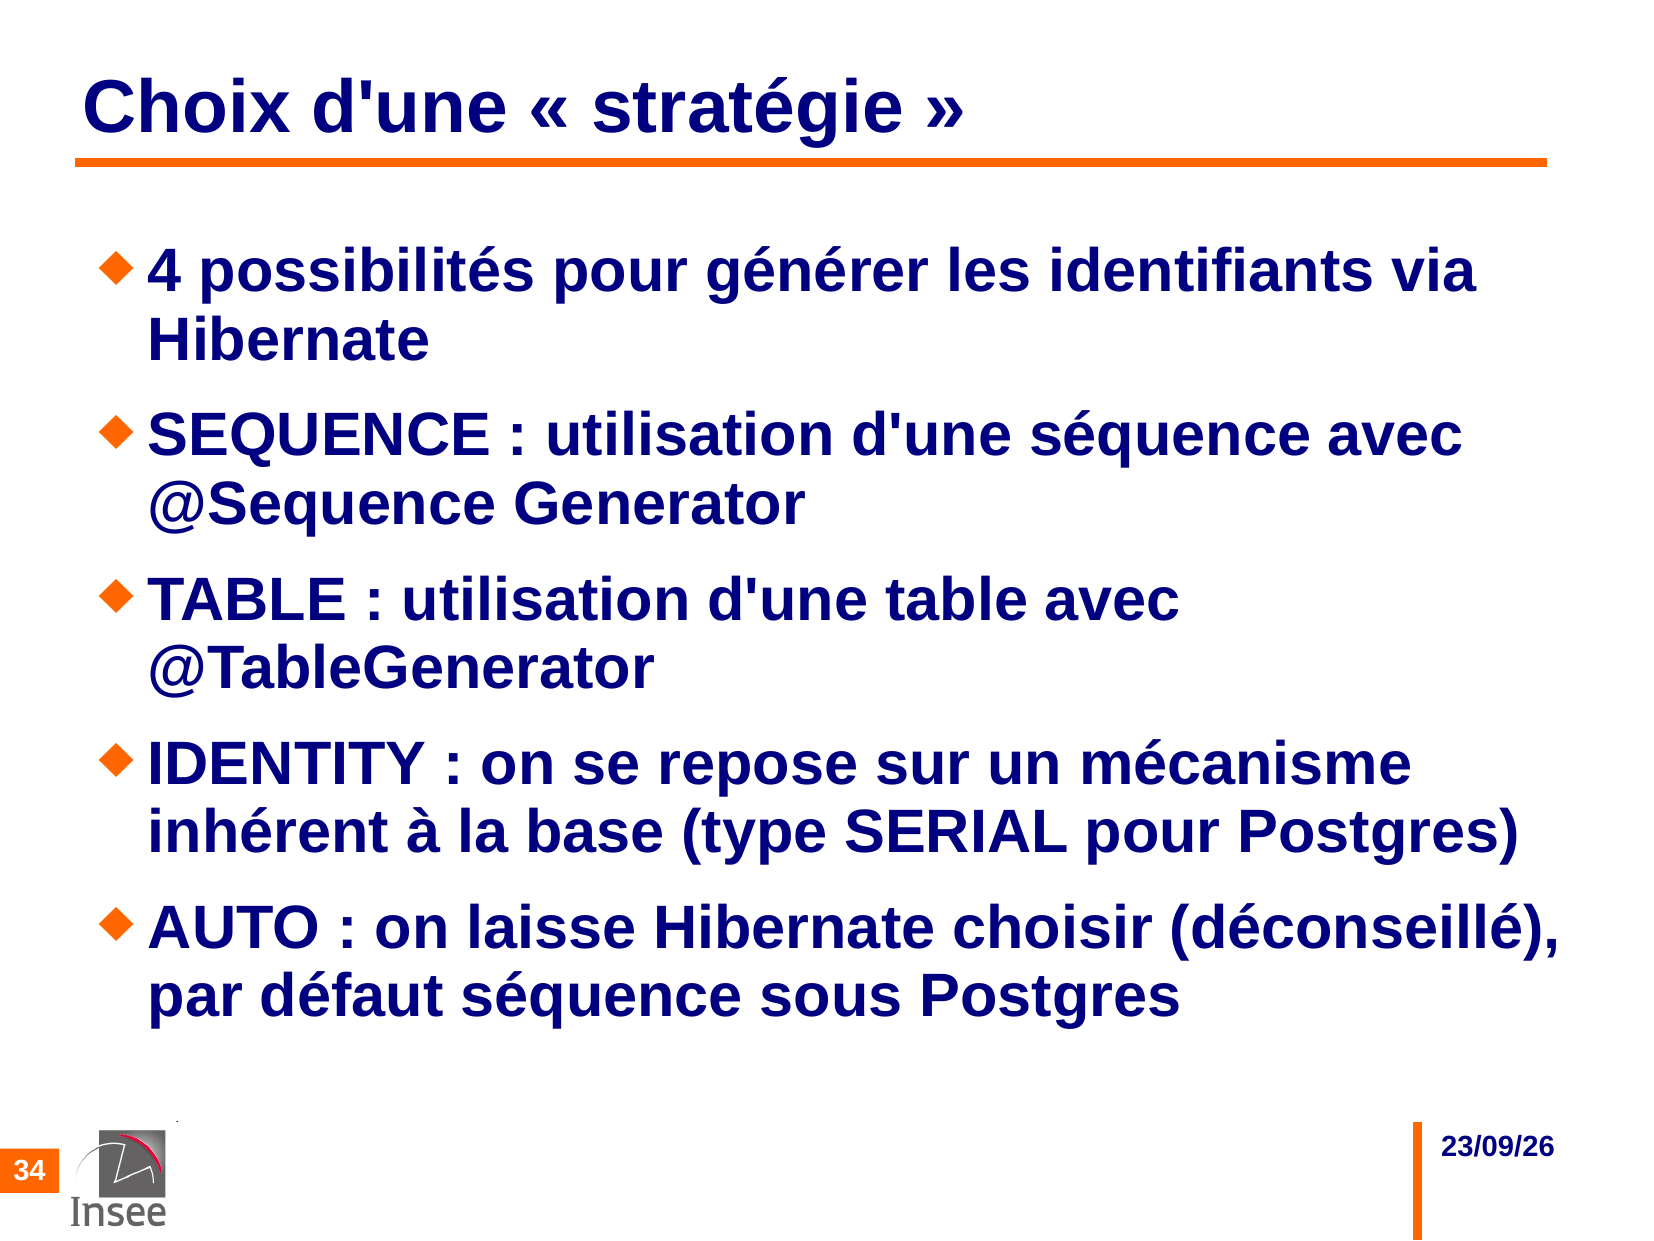

# Choix d'une « stratégie »
4 possibilités pour générer les identifiants via Hibernate
SEQUENCE : utilisation d'une séquence avec @Sequence Generator
TABLE : utilisation d'une table avec @TableGenerator
IDENTITY : on se repose sur un mécanisme inhérent à la base (type SERIAL pour Postgres)
AUTO : on laisse Hibernate choisir (déconseillé), par défaut séquence sous Postgres
34